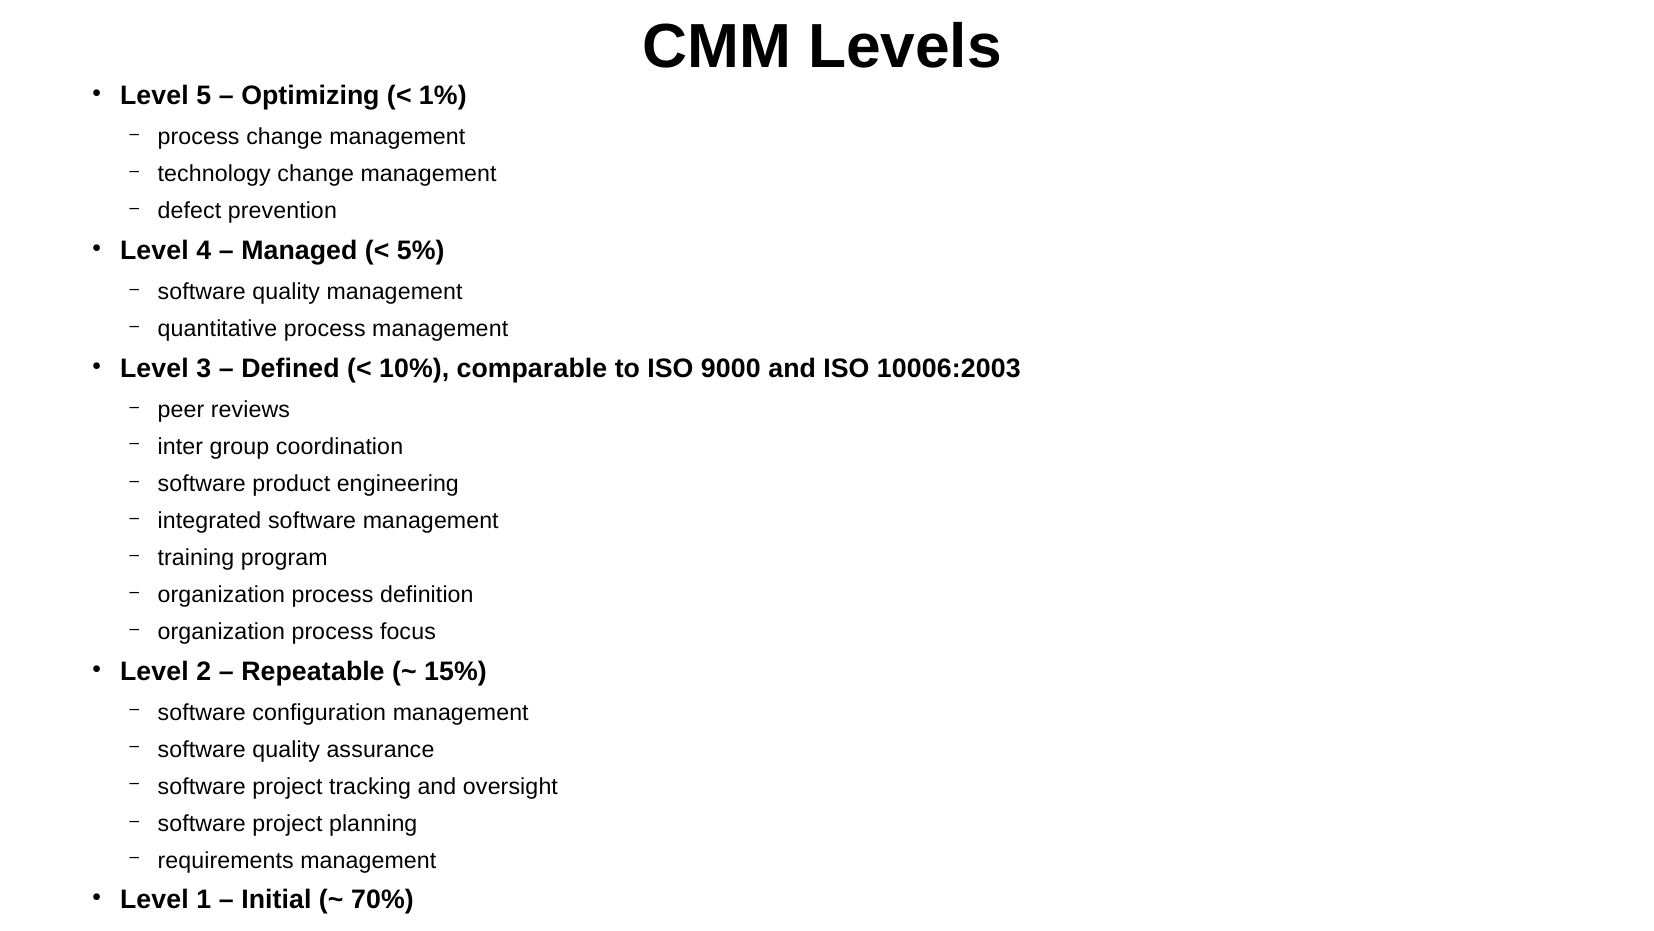

# CMM Levels
Level 5 – Optimizing (< 1%)
process change management
technology change management
defect prevention
Level 4 – Managed (< 5%)
software quality management
quantitative process management
Level 3 – Defined (< 10%), comparable to ISO 9000 and ISO 10006:2003
peer reviews
inter group coordination
software product engineering
integrated software management
training program
organization process definition
organization process focus
Level 2 – Repeatable (~ 15%)
software configuration management
software quality assurance
software project tracking and oversight
software project planning
requirements management
Level 1 – Initial (~ 70%)